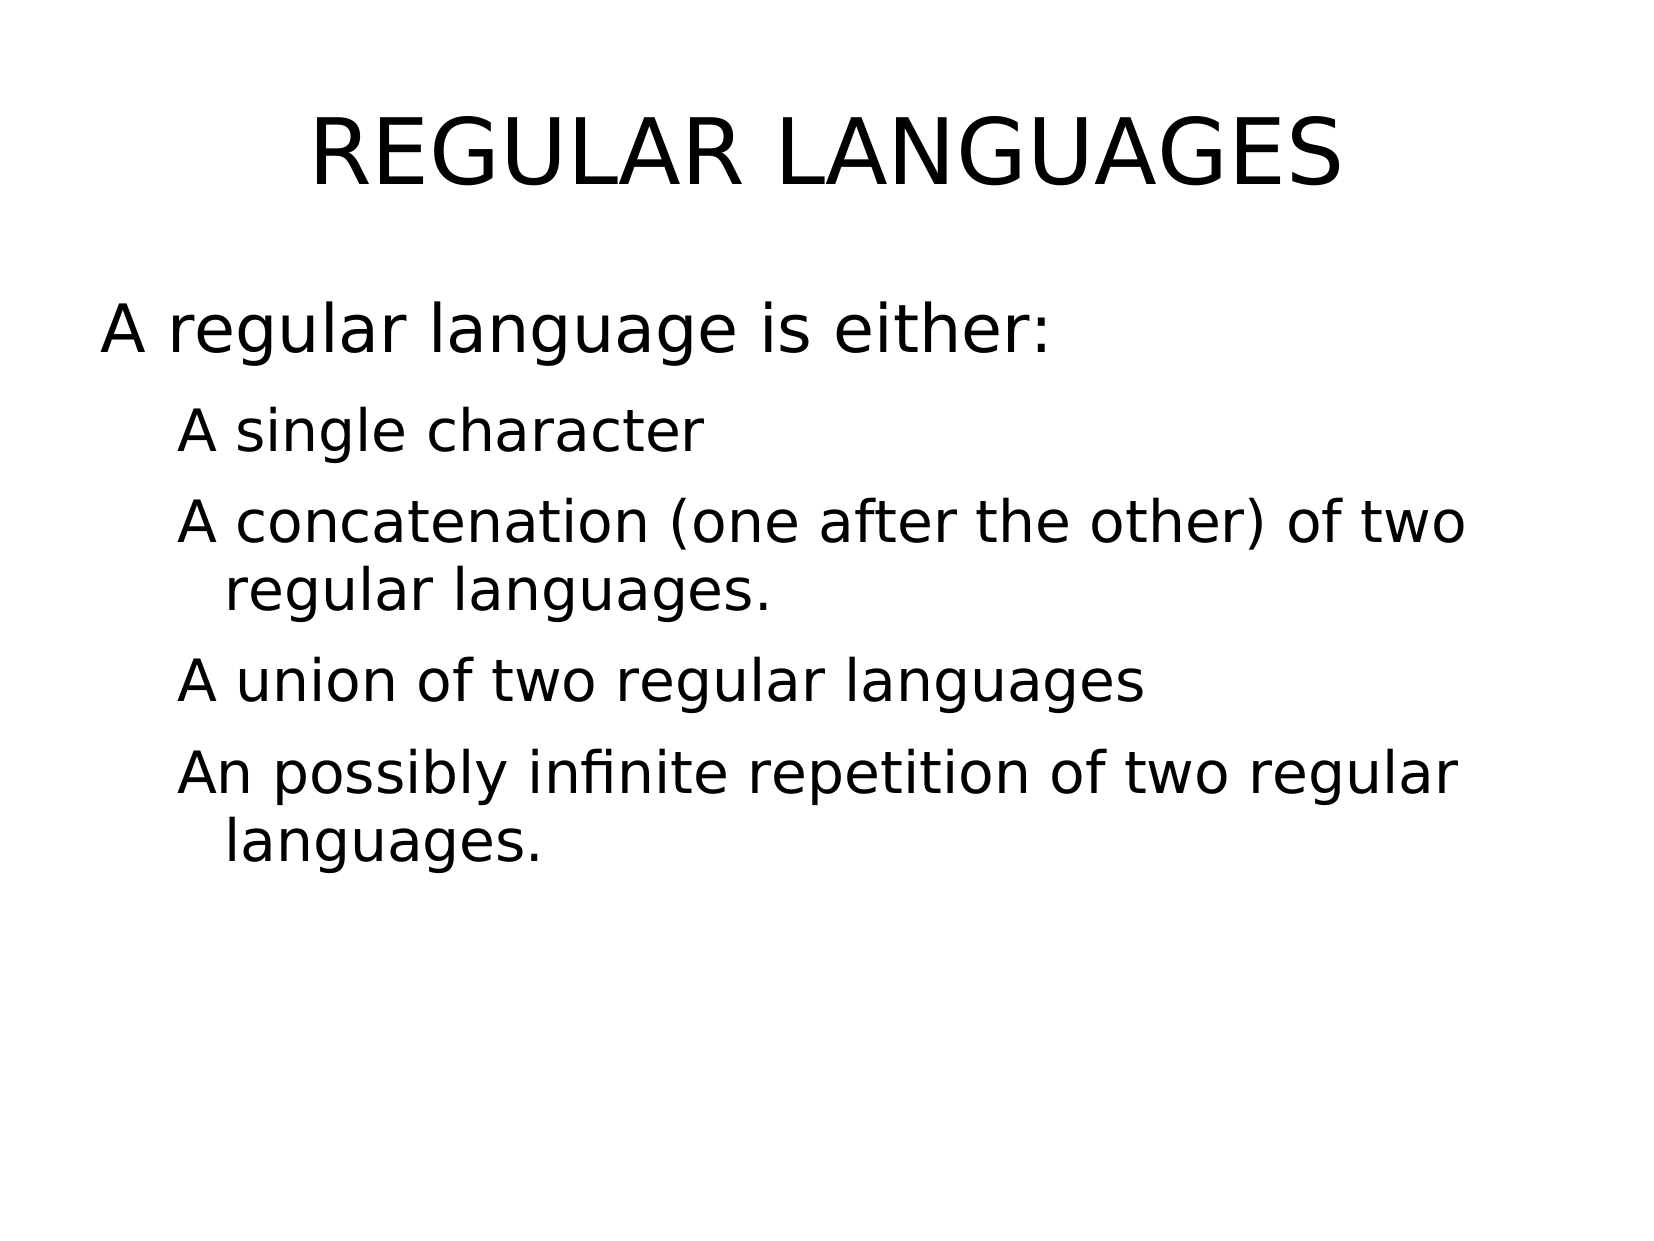

# REGULAR LANGUAGES
A regular language is either:
A single character
A concatenation (one after the other) of two regular languages.
A union of two regular languages
An possibly infinite repetition of two regular languages.